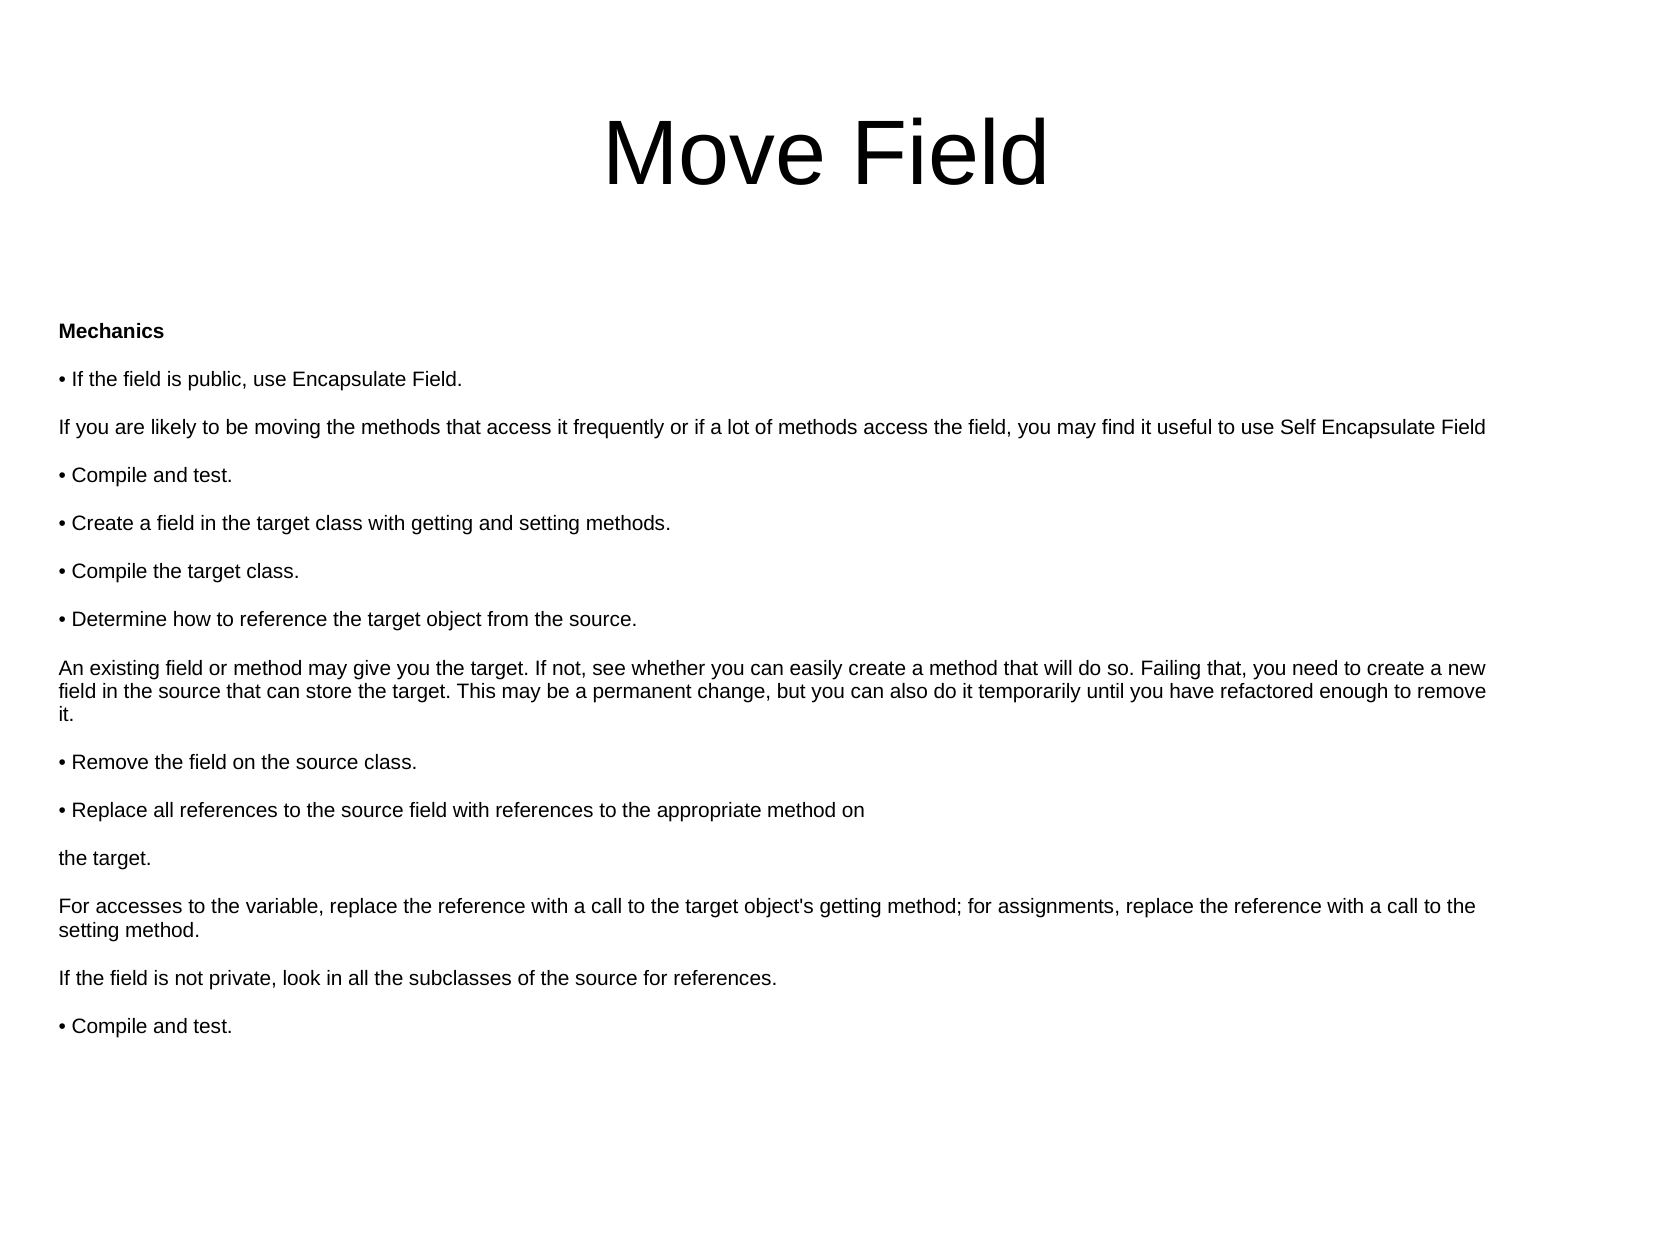

# Move Field
Mechanics
• If the field is public, use Encapsulate Field.
If you are likely to be moving the methods that access it frequently or if a lot of methods access the field, you may find it useful to use Self Encapsulate Field
• Compile and test.
• Create a field in the target class with getting and setting methods.
• Compile the target class.
• Determine how to reference the target object from the source.
An existing field or method may give you the target. If not, see whether you can easily create a method that will do so. Failing that, you need to create a new field in the source that can store the target. This may be a permanent change, but you can also do it temporarily until you have refactored enough to remove it.
• Remove the field on the source class.
• Replace all references to the source field with references to the appropriate method on
the target.
For accesses to the variable, replace the reference with a call to the target object's getting method; for assignments, replace the reference with a call to the setting method.
If the field is not private, look in all the subclasses of the source for references.
• Compile and test.